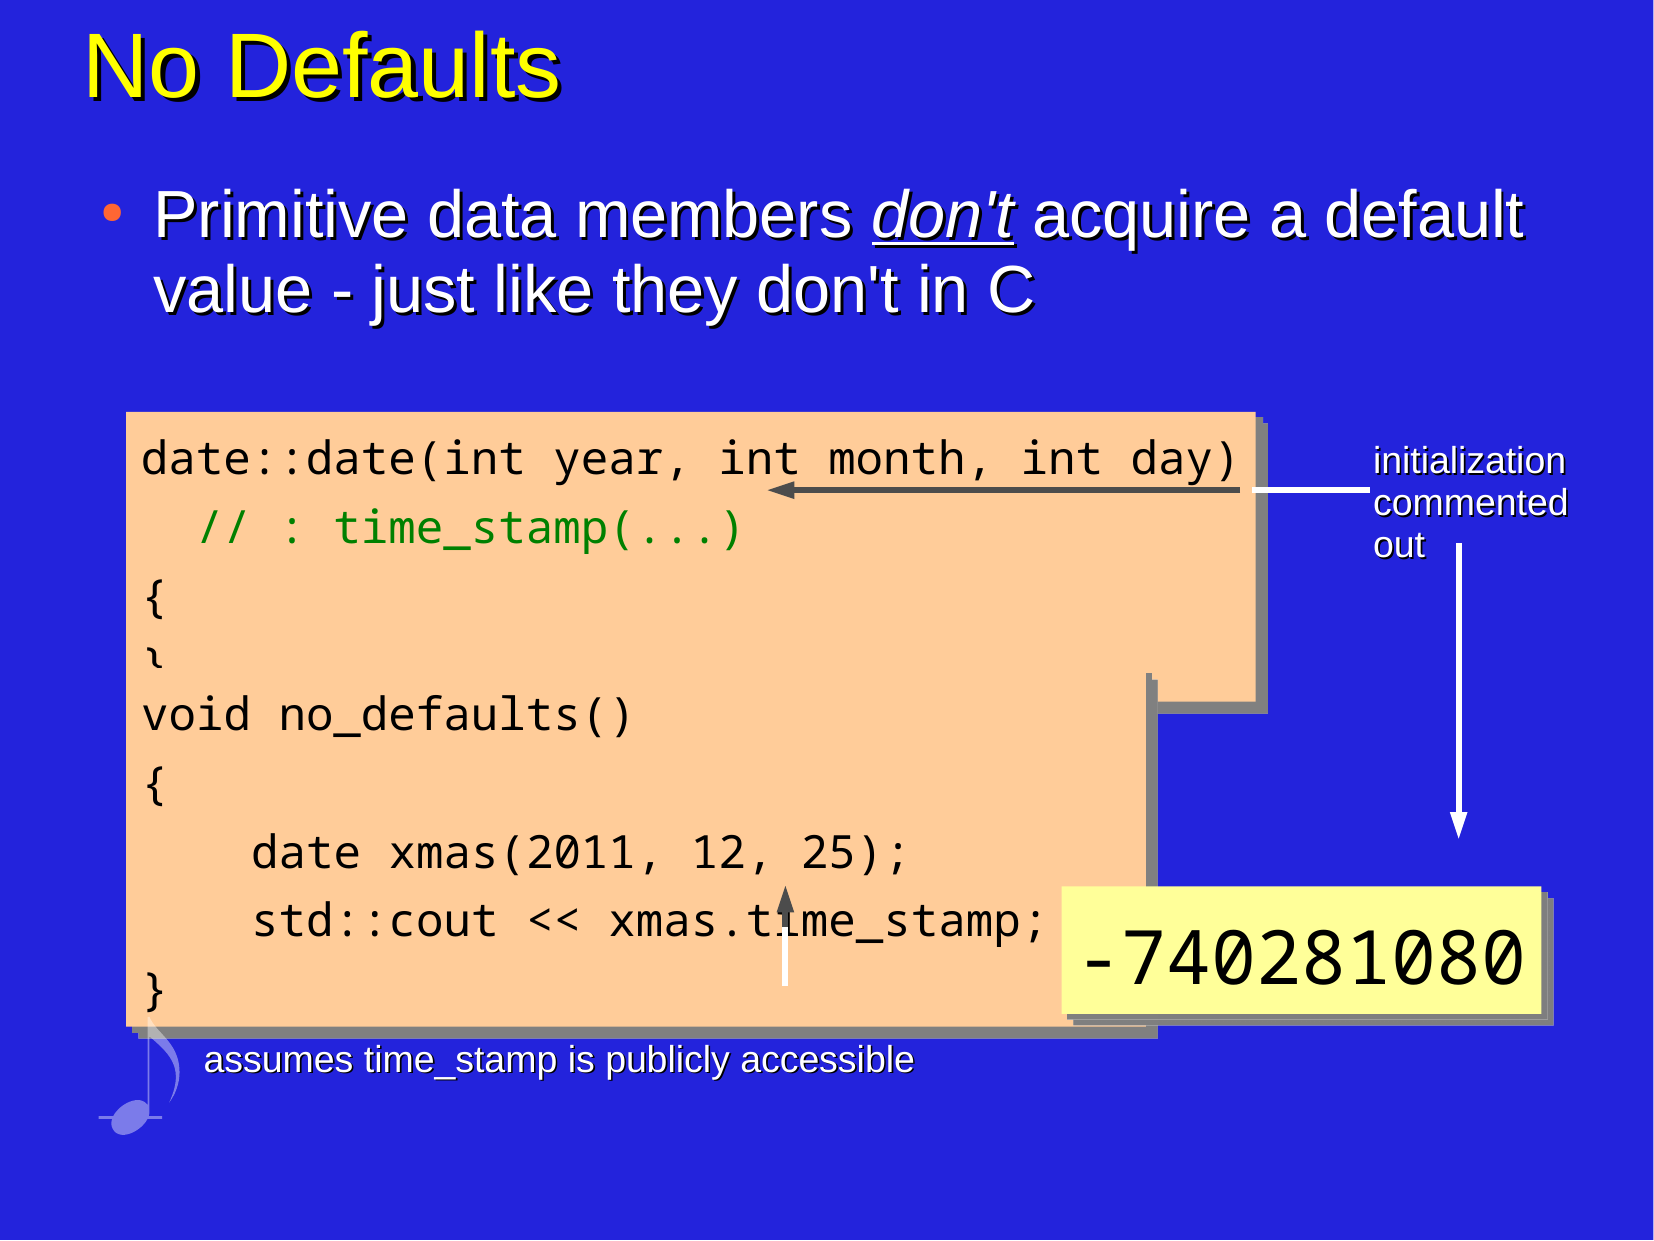

# No Defaults
Primitive data members don't acquire a default value - just like they don't in C
date::date(int year, int month, int day)
 // : time_stamp(...)
{
}
initialization
commented
out
void no_defaults()
{
 date xmas(2011, 12, 25);
 std::cout << xmas.time_stamp;
}
-740281080
assumes time_stamp is publicly accessible